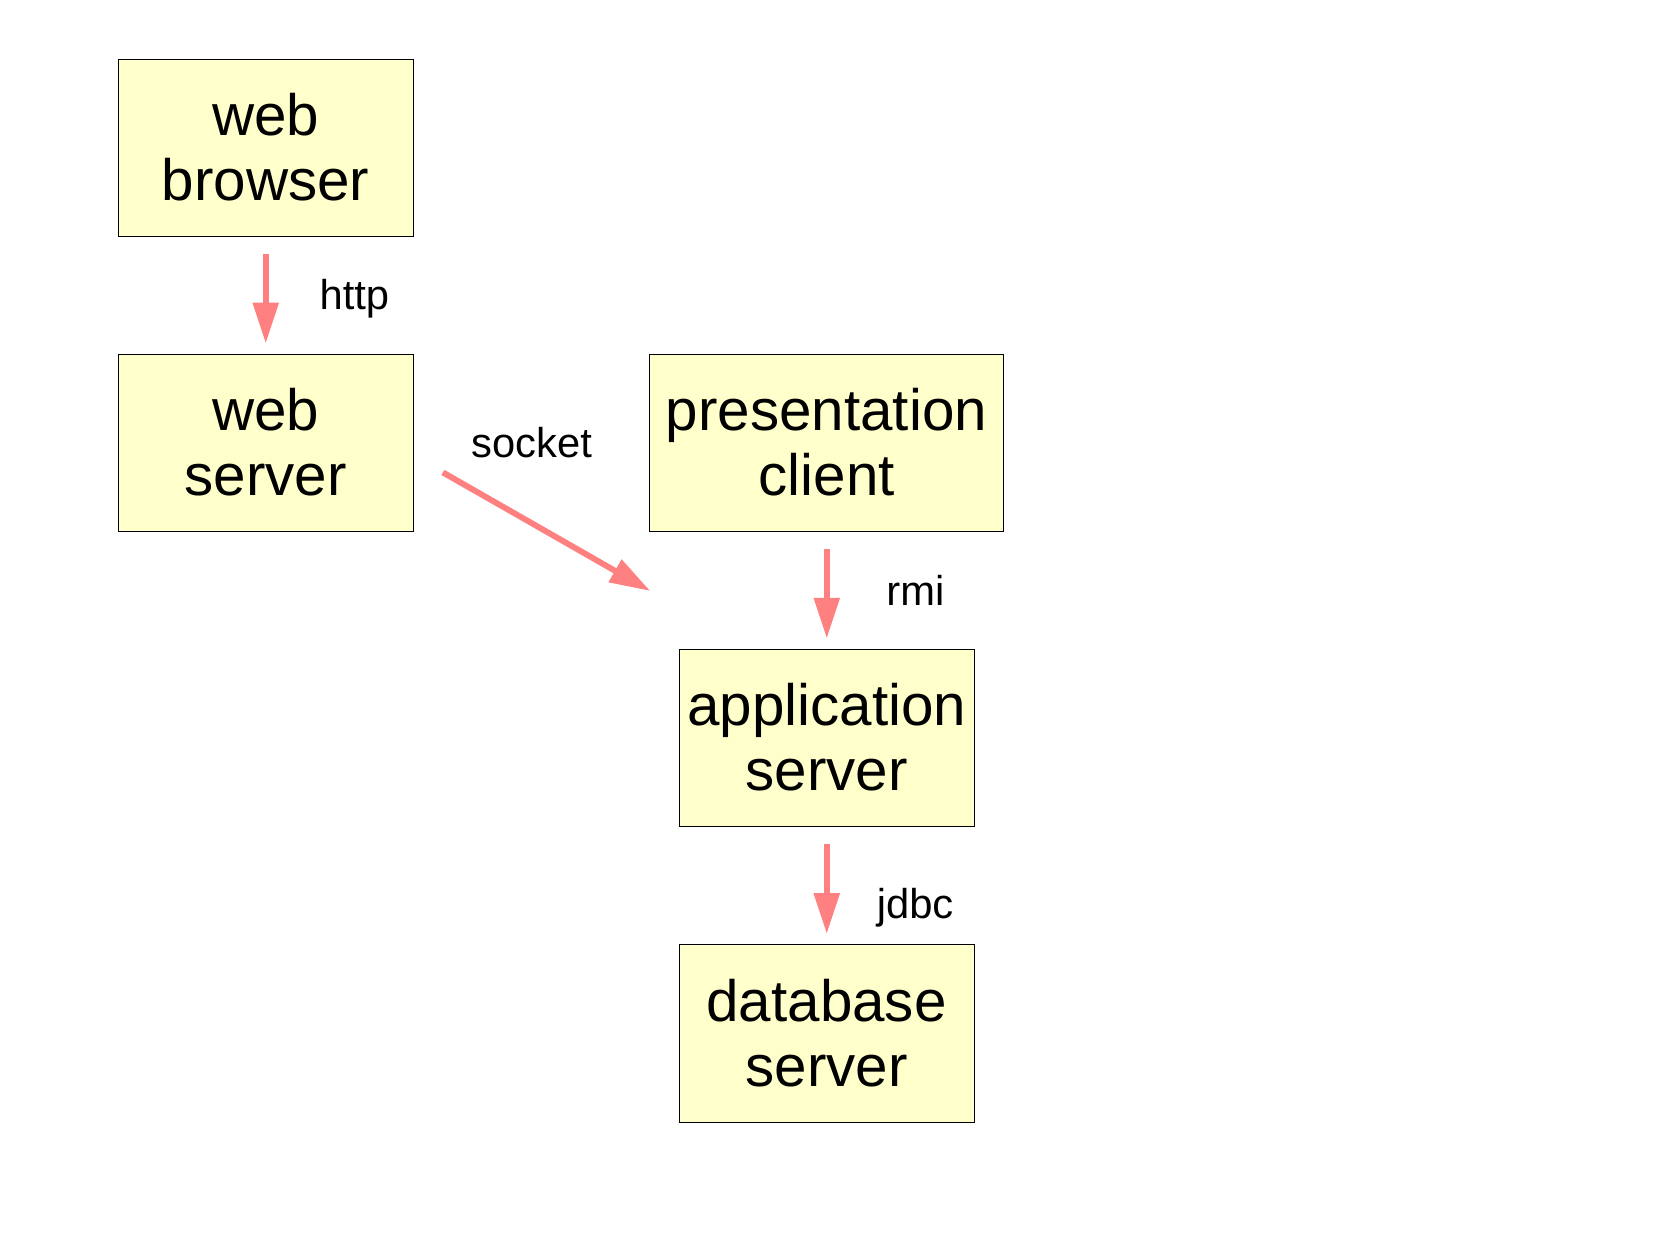

web
browser
http
web
server
socket
presentation
client
rmi
application
server
jdbc
database
server